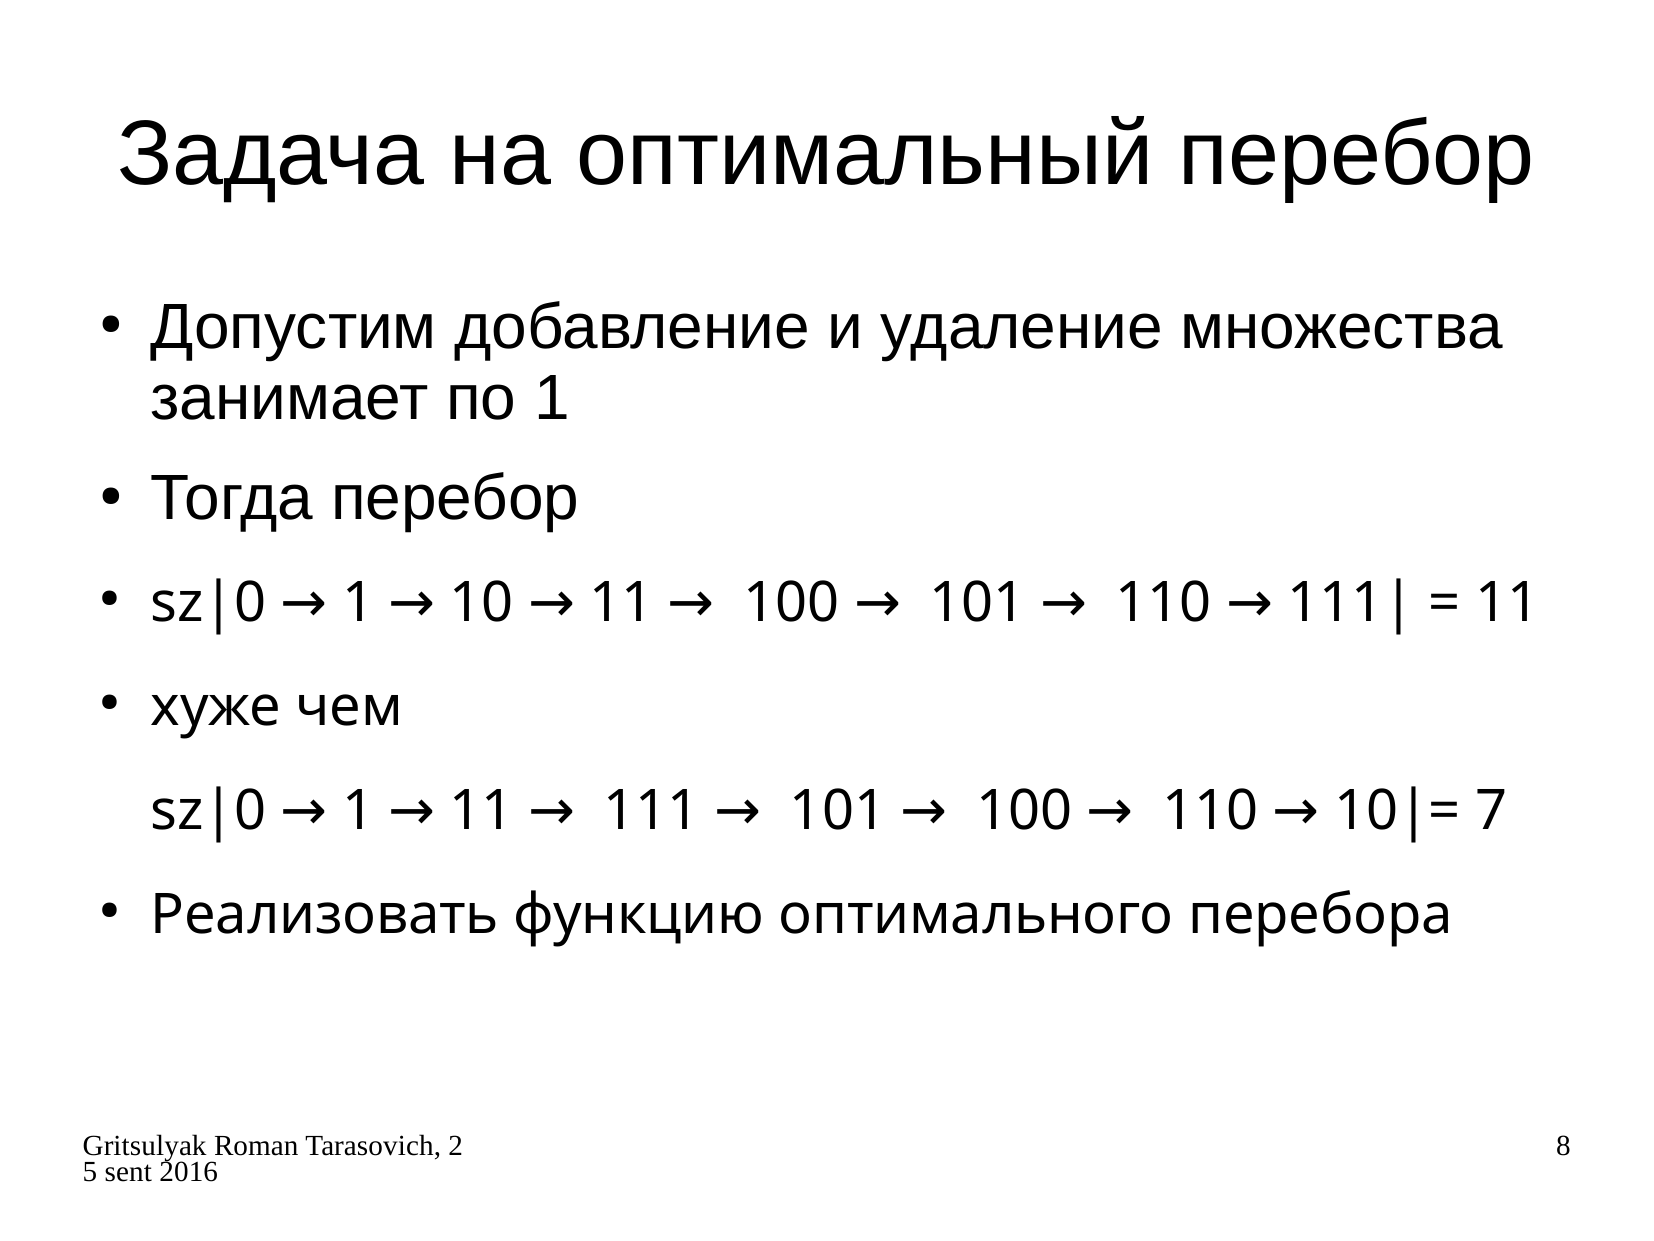

# Задача на оптимальный перебор
Допустим добавление и удаление множества занимает по 1
Тогда перебор
sz|0 → 1 → 10 → 11 → 100 → 101 → 110 → 111| = 11
хуже чем
sz|0 → 1 → 11 → 111 → 101 → 100 → 110 → 10|= 7
Реализовать функцию оптимального перебора
Gritsulyak Roman Tarasovich, 25 sent 2016
8